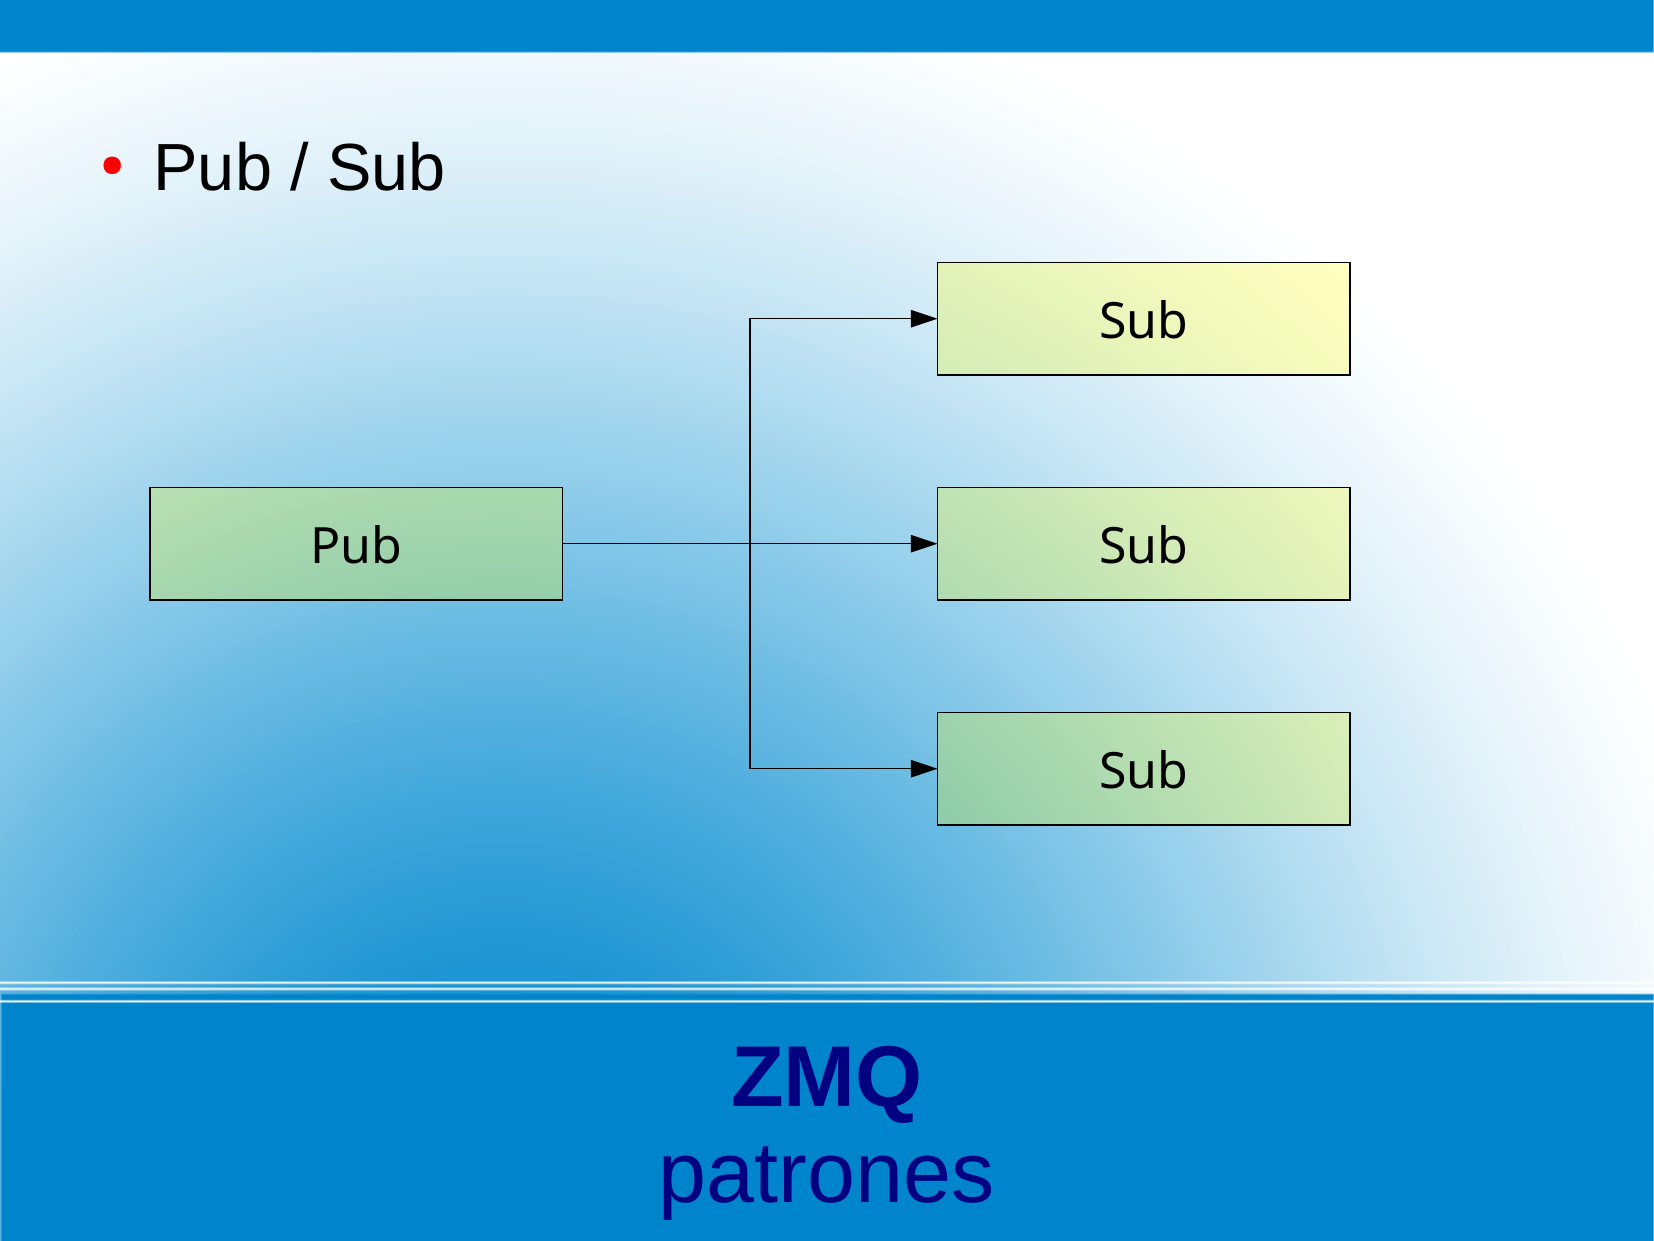

Pub / Sub
Sub
Pub
Sub
Sub
# ZMQ patrones